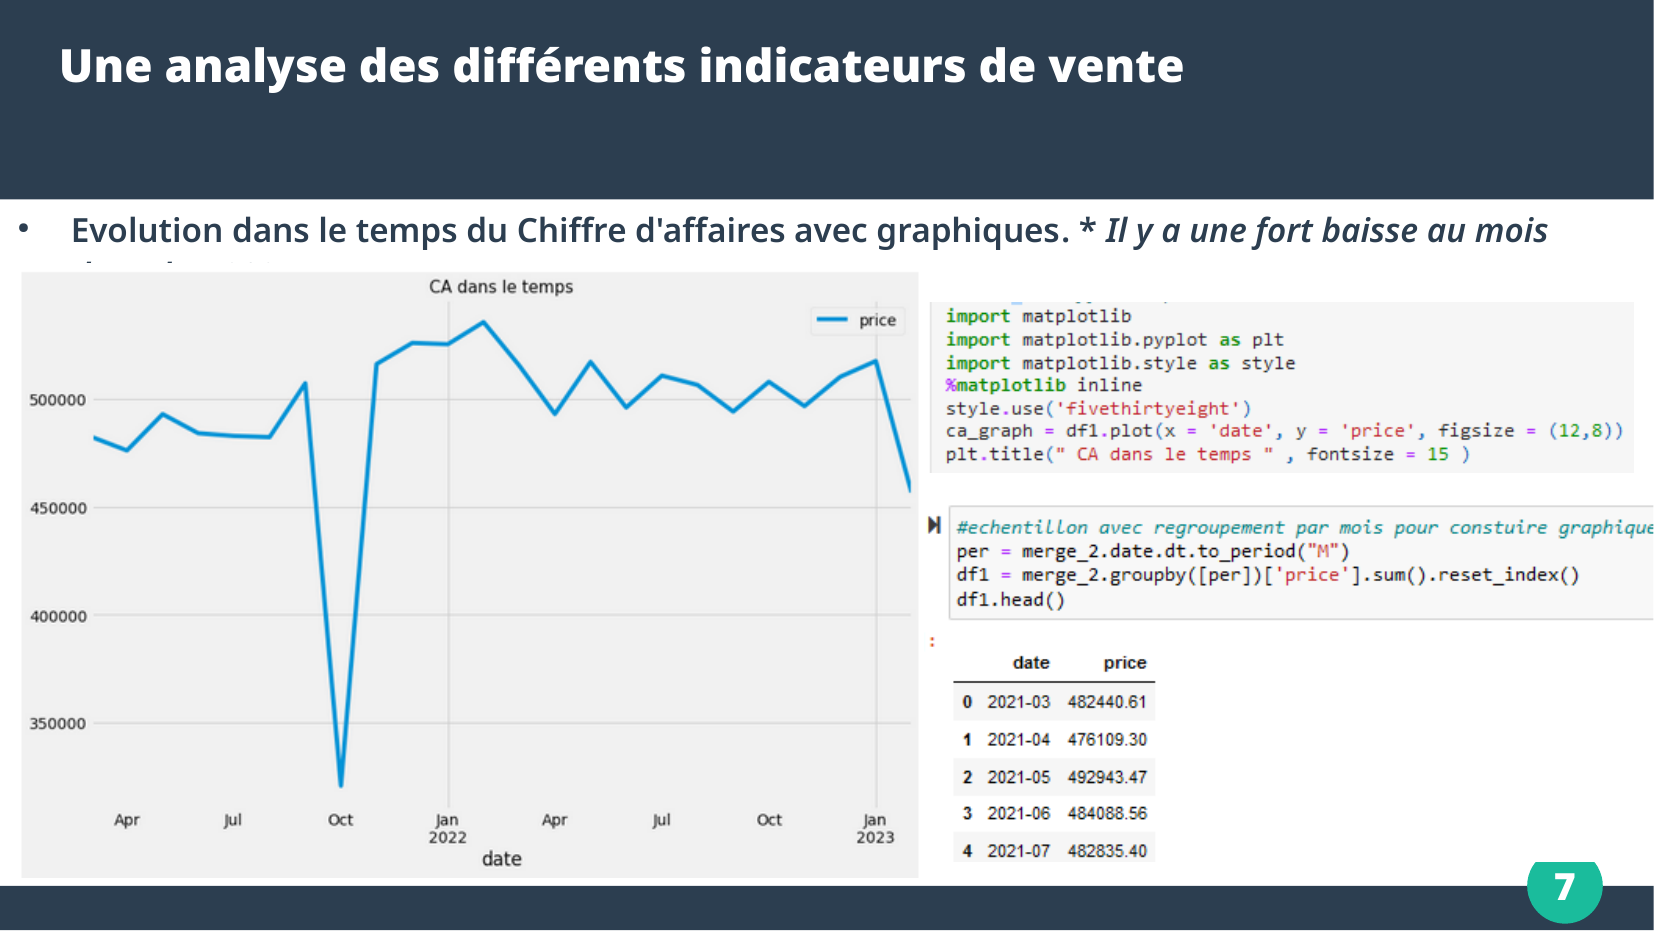

# Une analyse des différents indicateurs de vente
Evolution dans le temps du Chiffre d'affaires avec graphiques. * Il y a une fort baisse au mois d’octobre 2021.